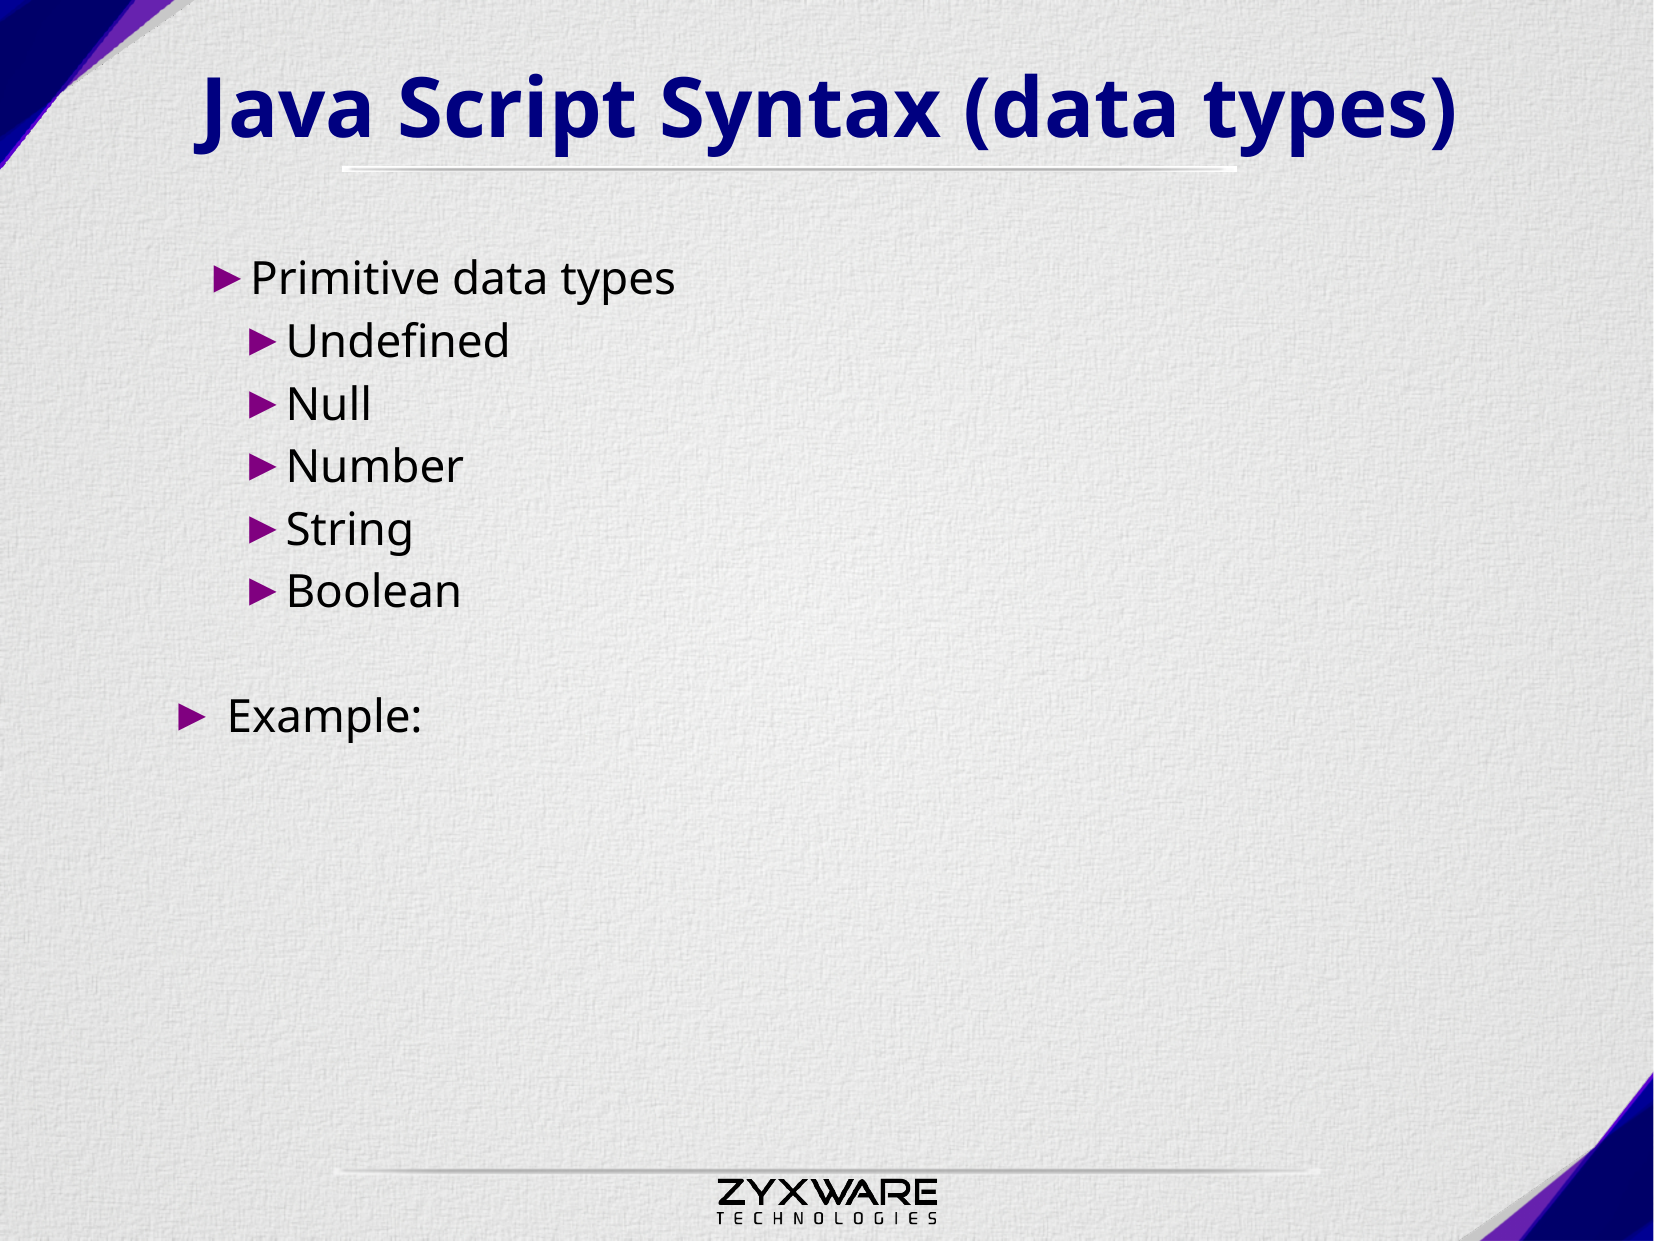

# Java Script Syntax (data types)
Primitive data types
Undefined
Null
Number
String
Boolean
 Example: